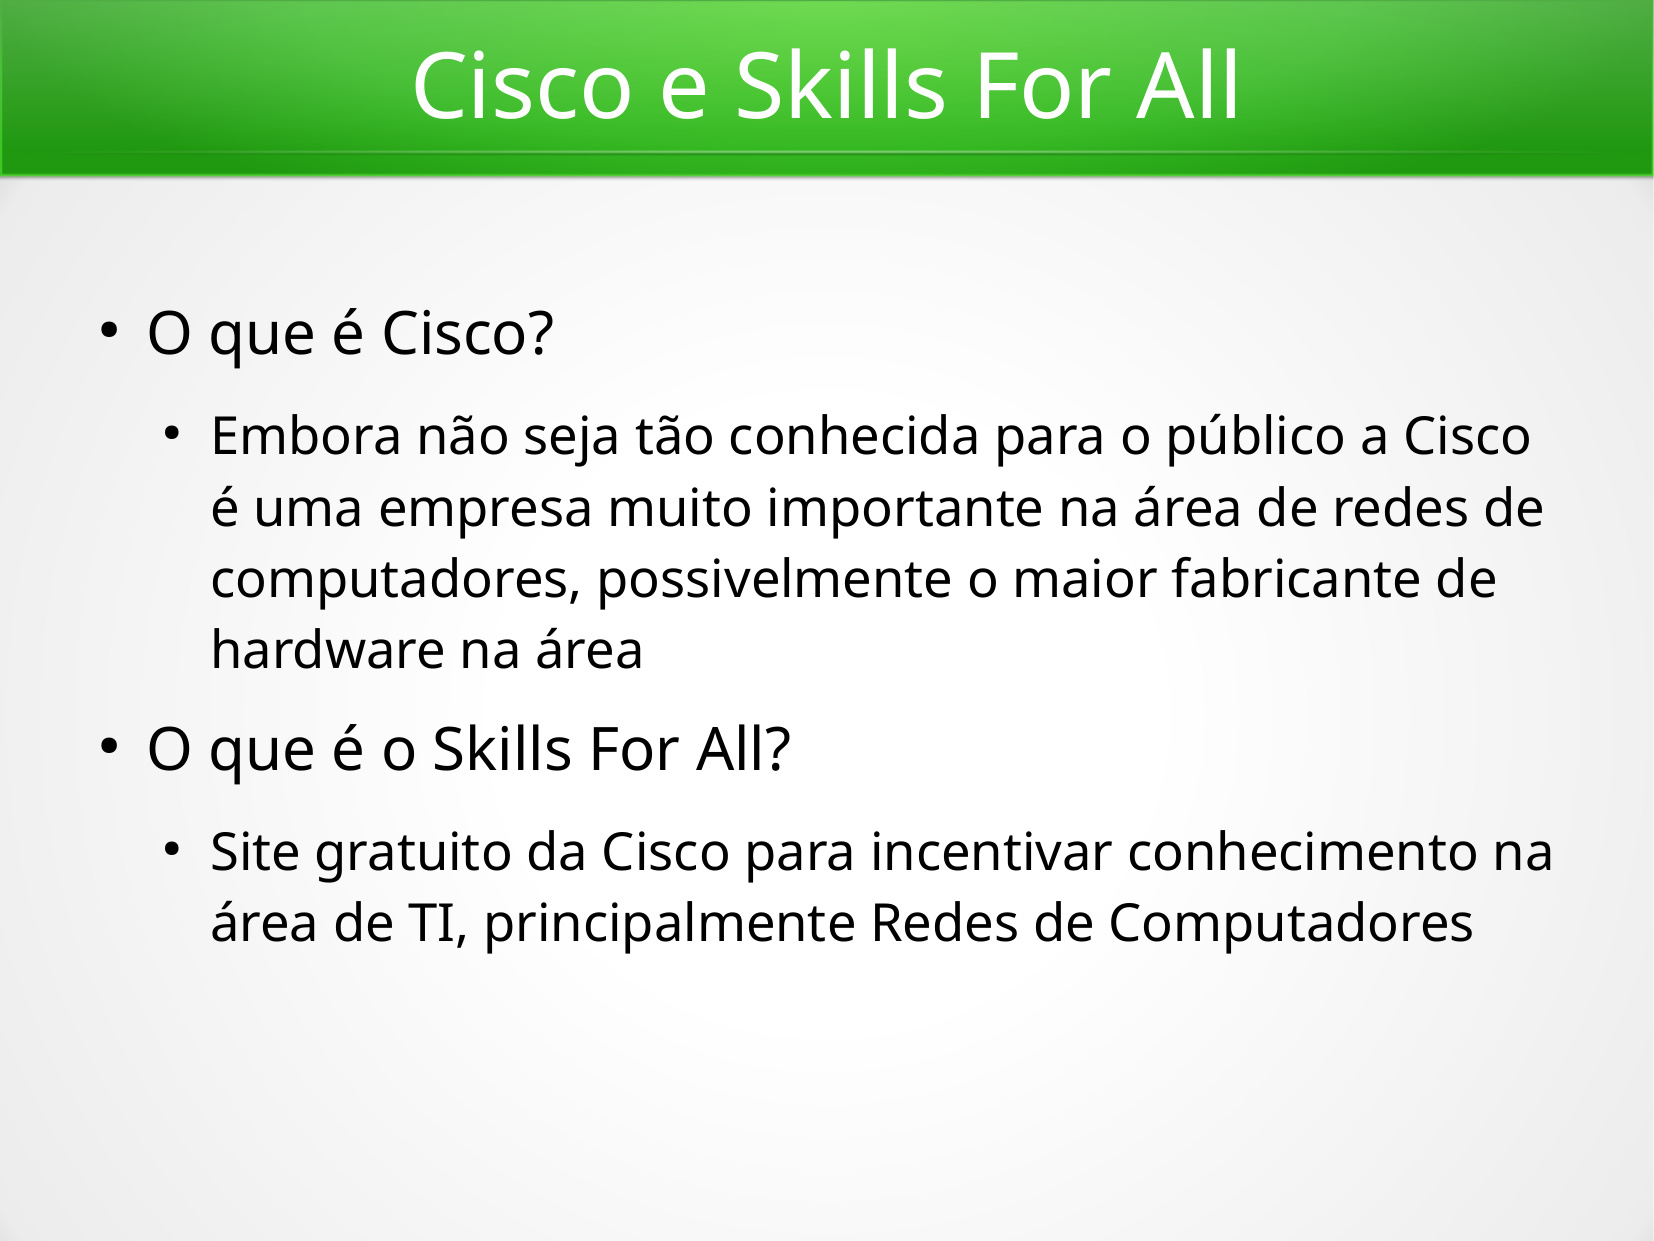

# Cisco e Skills For All
O que é Cisco?
Embora não seja tão conhecida para o público a Cisco é uma empresa muito importante na área de redes de computadores, possivelmente o maior fabricante de hardware na área
O que é o Skills For All?
Site gratuito da Cisco para incentivar conhecimento na área de TI, principalmente Redes de Computadores